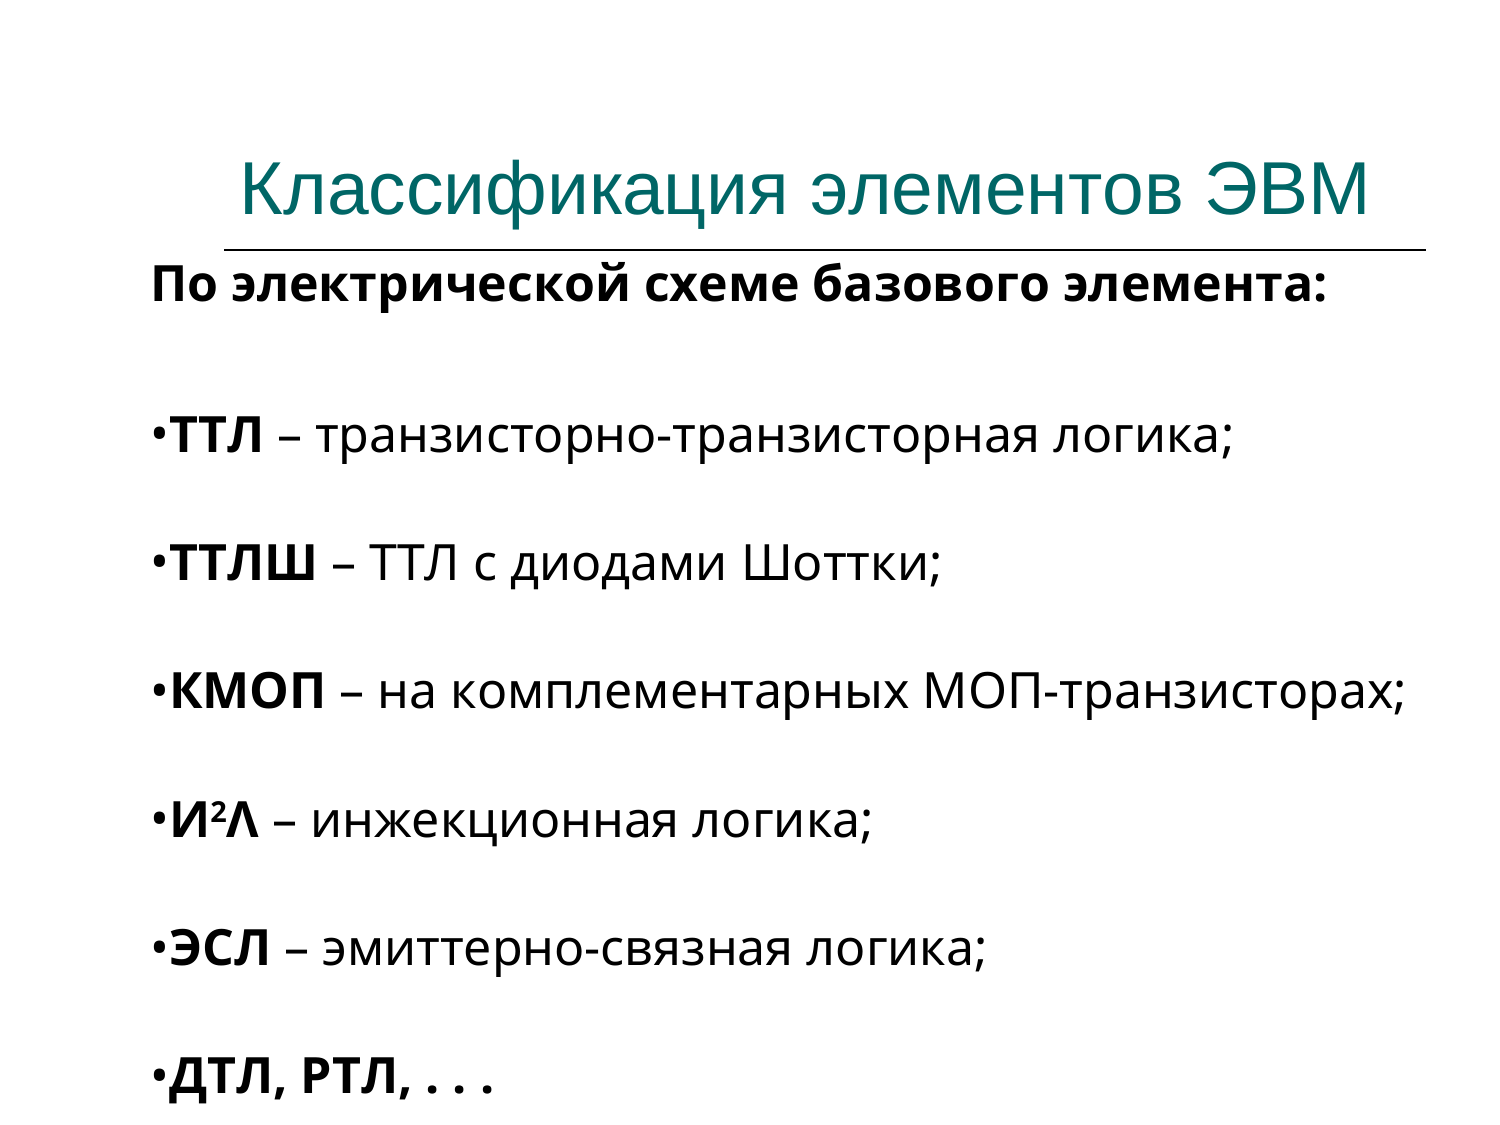

# Классификация элементов ЭВМ
По электрической схеме базового элемента:
ТТЛ – транзисторно-транзисторная логика;
ТТЛШ – ТТЛ с диодами Шоттки;
КМОП – на комплементарных МОП-транзисторах;
И2Λ – инжекционная логика;
ЭСЛ – эмиттерно-связная логика;
ДТЛ, РТЛ, . . .